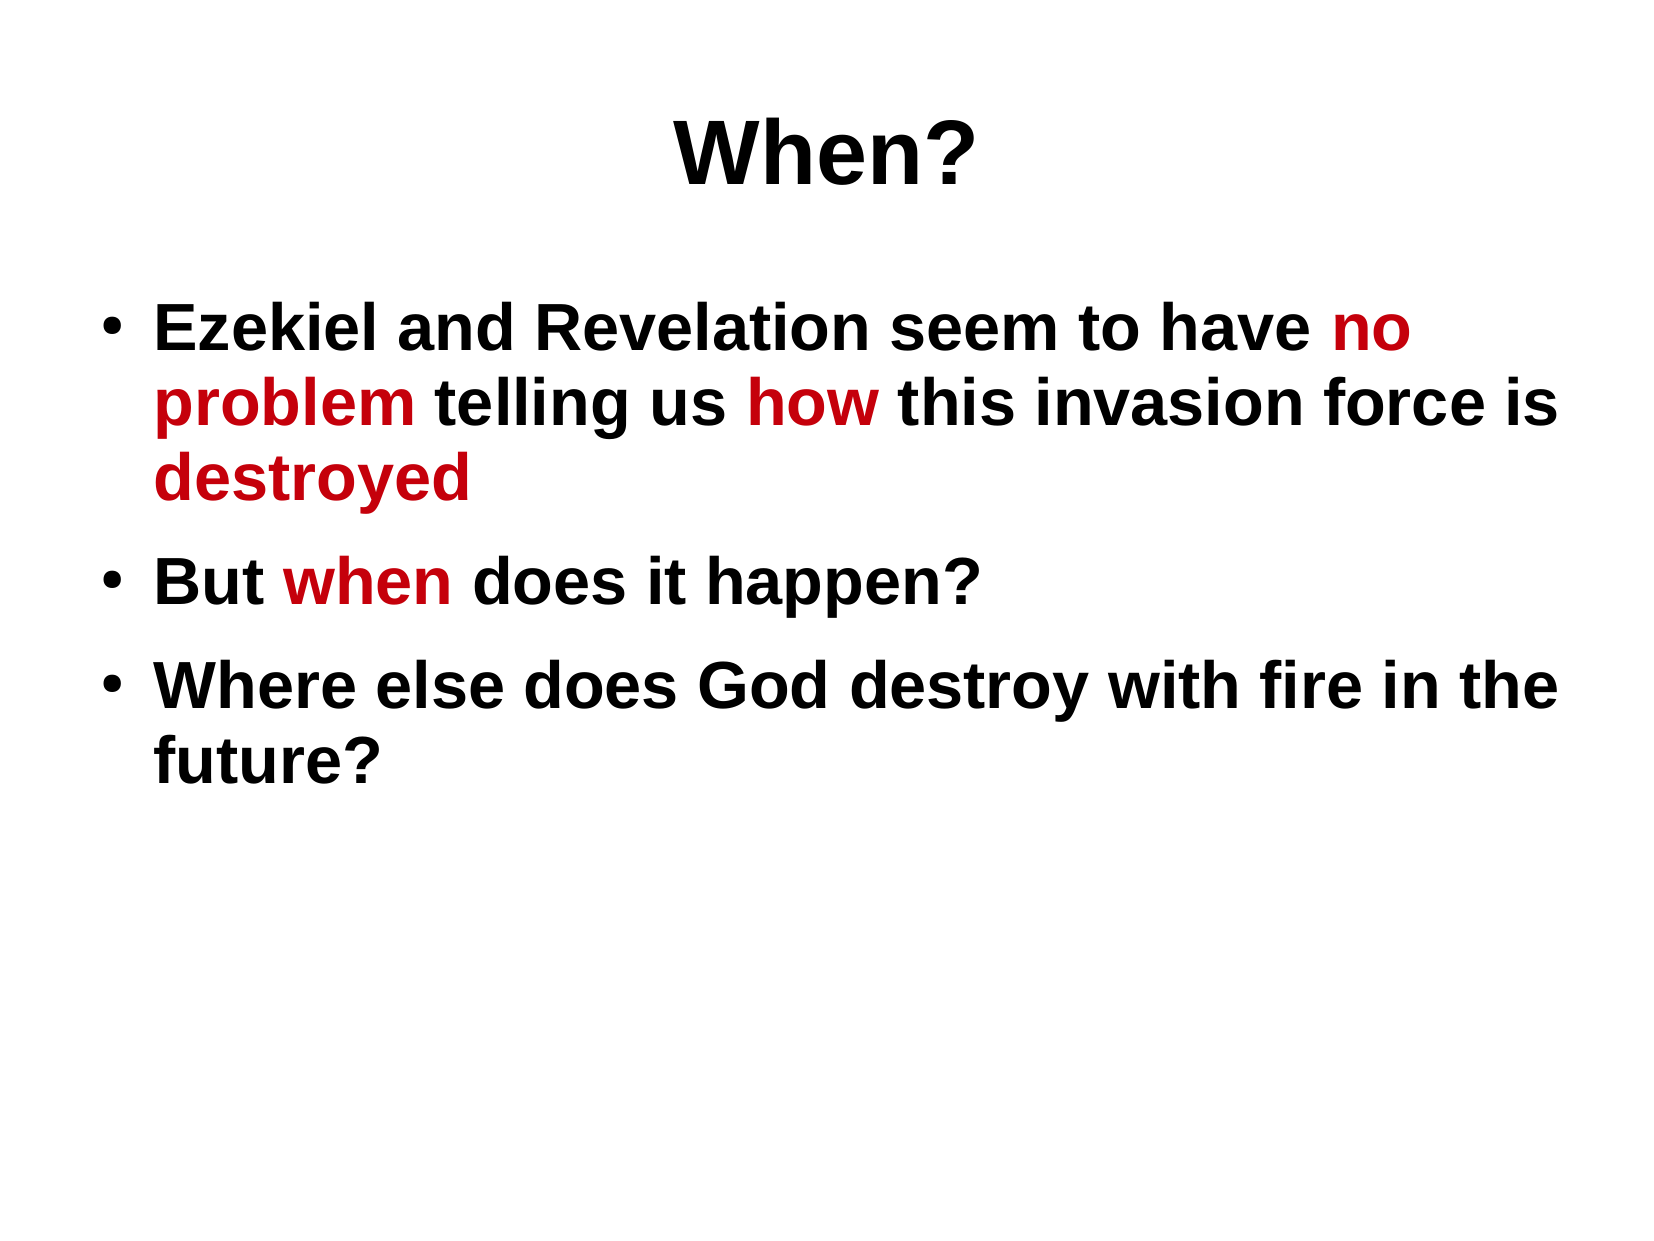

# When?
Ezekiel and Revelation seem to have no problem telling us how this invasion force is destroyed
But when does it happen?
Where else does God destroy with fire in the future?